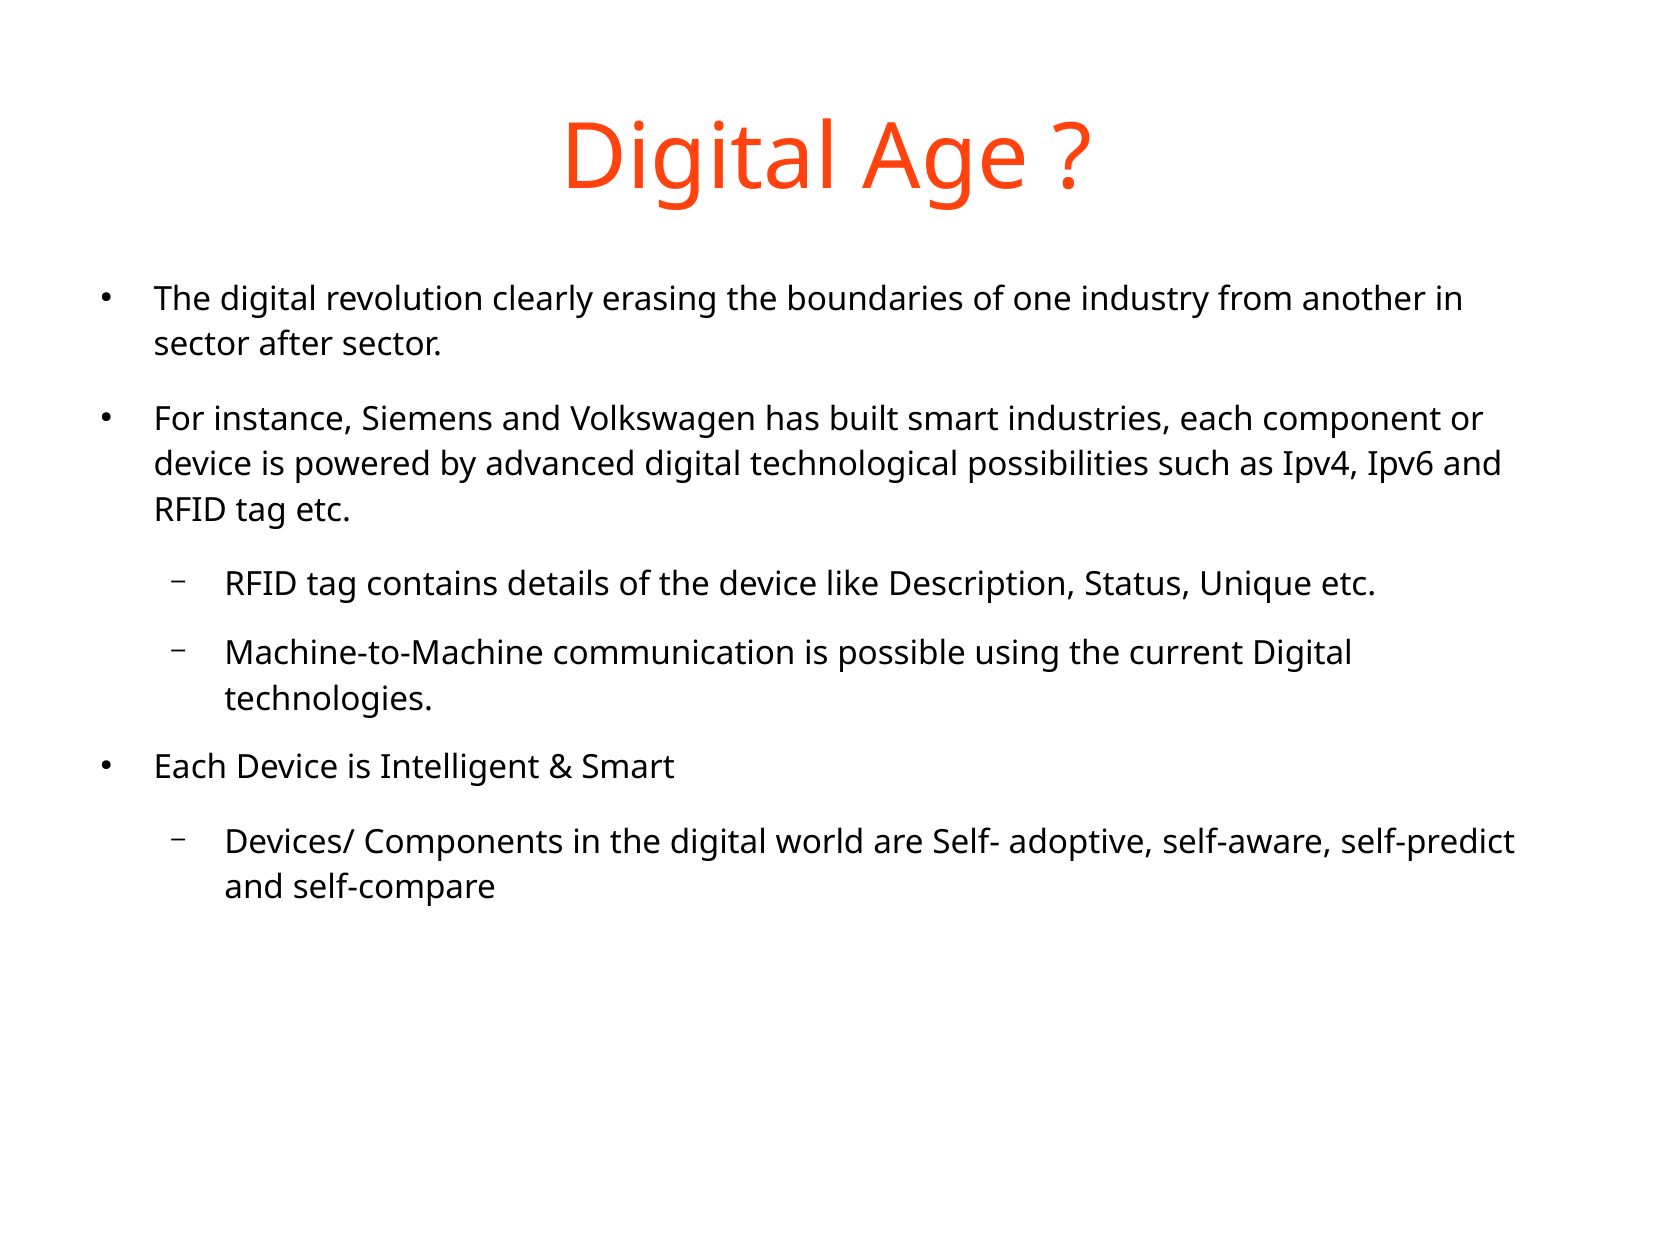

# Digital Age ?
The digital revolution clearly erasing the boundaries of one industry from another in sector after sector.
For instance, Siemens and Volkswagen has built smart industries, each component or device is powered by advanced digital technological possibilities such as Ipv4, Ipv6 and RFID tag etc.
RFID tag contains details of the device like Description, Status, Unique etc.
Machine-to-Machine communication is possible using the current Digital technologies.
Each Device is Intelligent & Smart
Devices/ Components in the digital world are Self- adoptive, self-aware, self-predict and self-compare